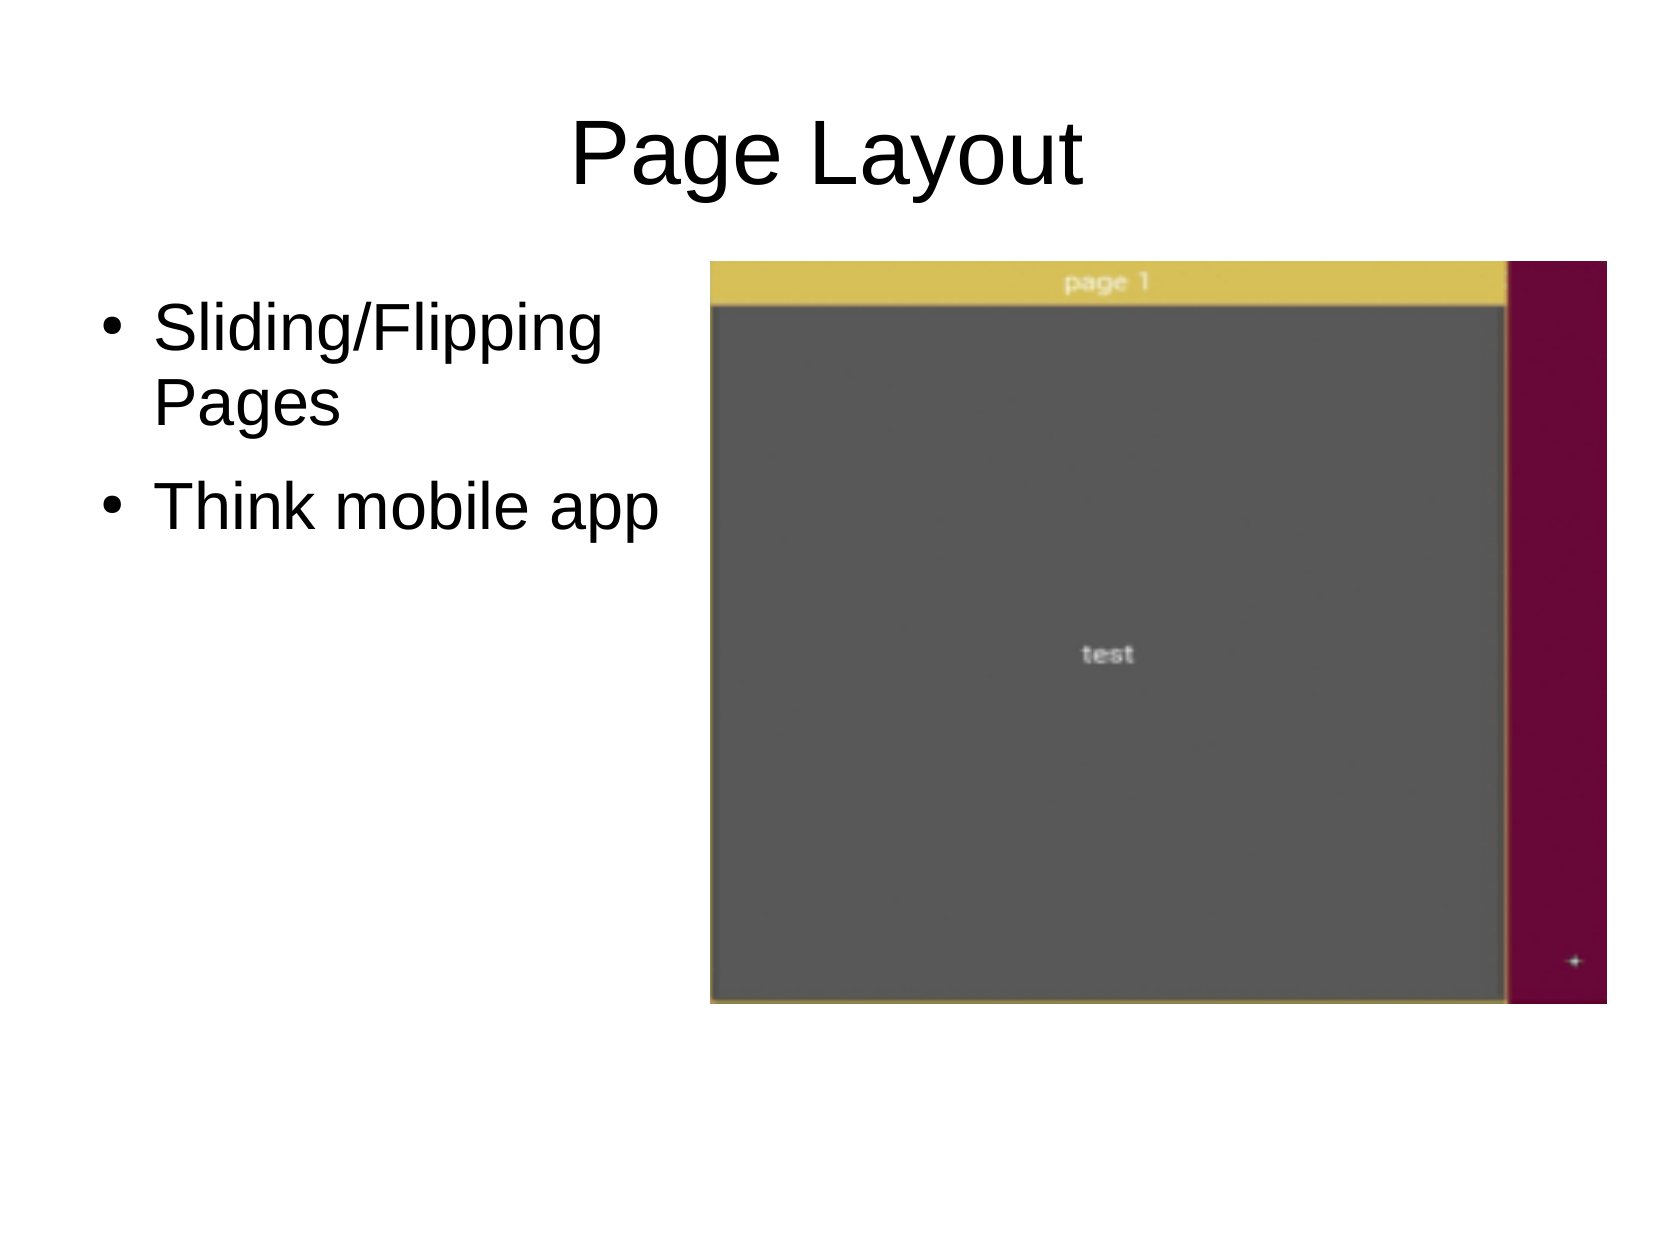

# Page Layout
Sliding/Flipping Pages
Think mobile app